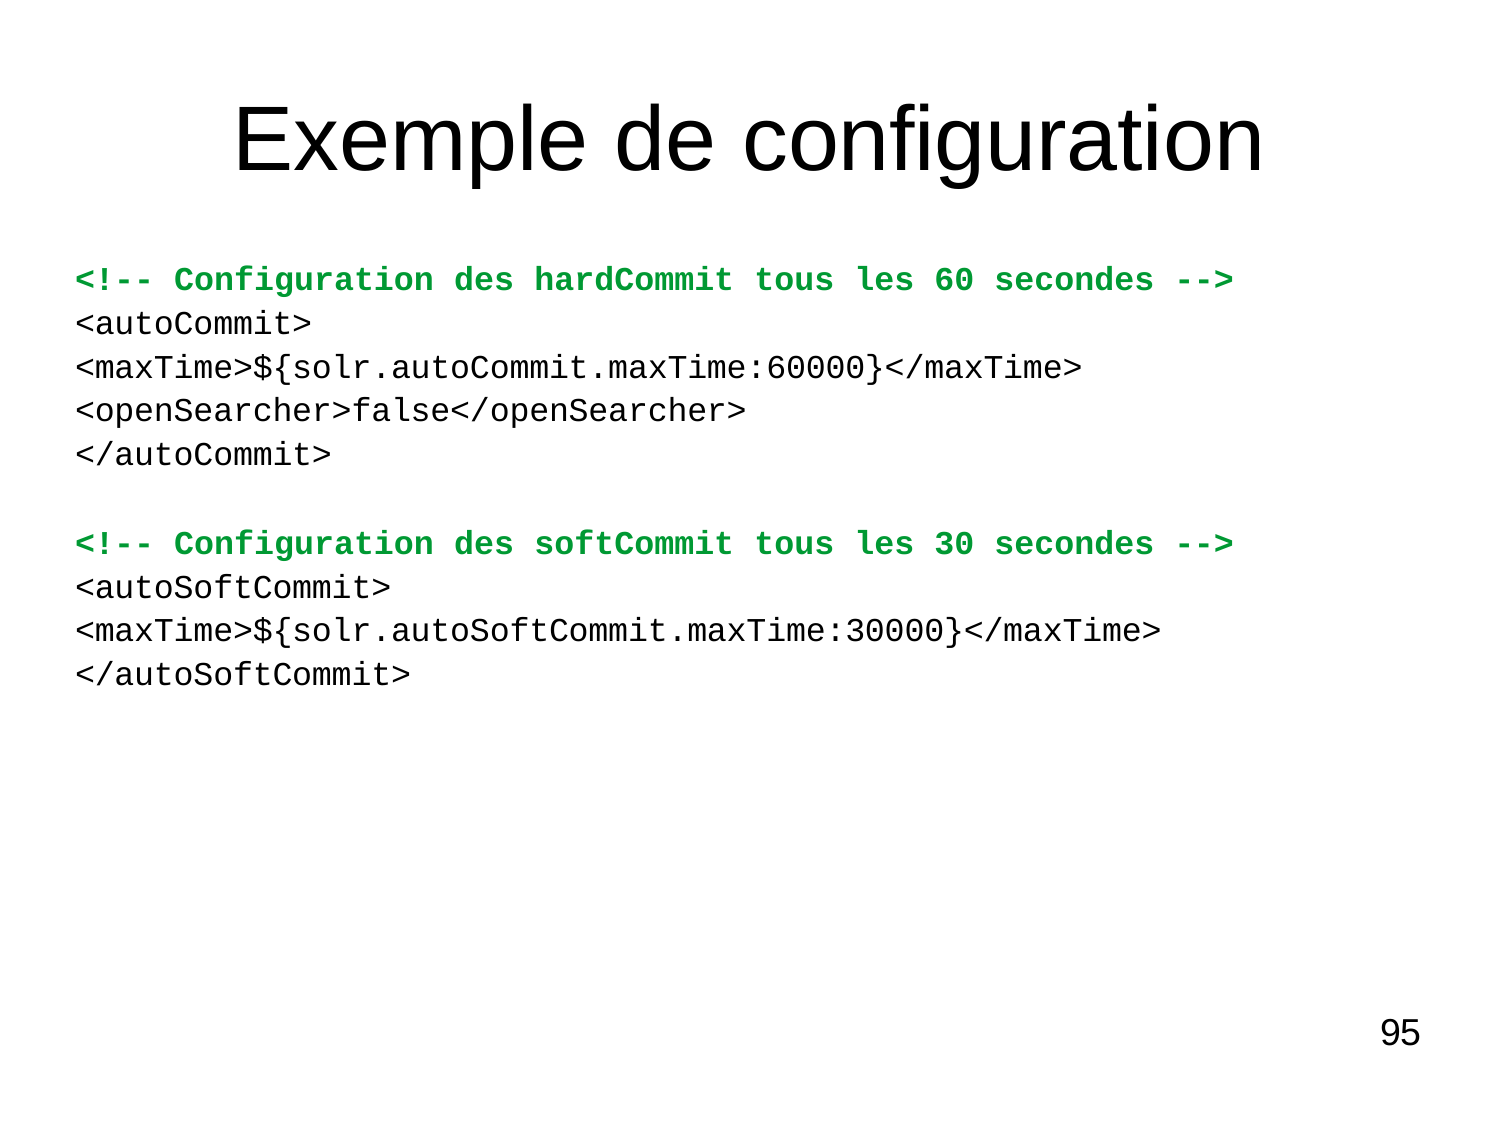

# Exemple de configuration
<!-- Configuration des hardCommit tous les 60 secondes -->
<autoCommit>
<maxTime>${solr.autoCommit.maxTime:60000}</maxTime>
<openSearcher>false</openSearcher>
</autoCommit>
<!-- Configuration des softCommit tous les 30 secondes -->
<autoSoftCommit>
<maxTime>${solr.autoSoftCommit.maxTime:30000}</maxTime>
</autoSoftCommit>
95